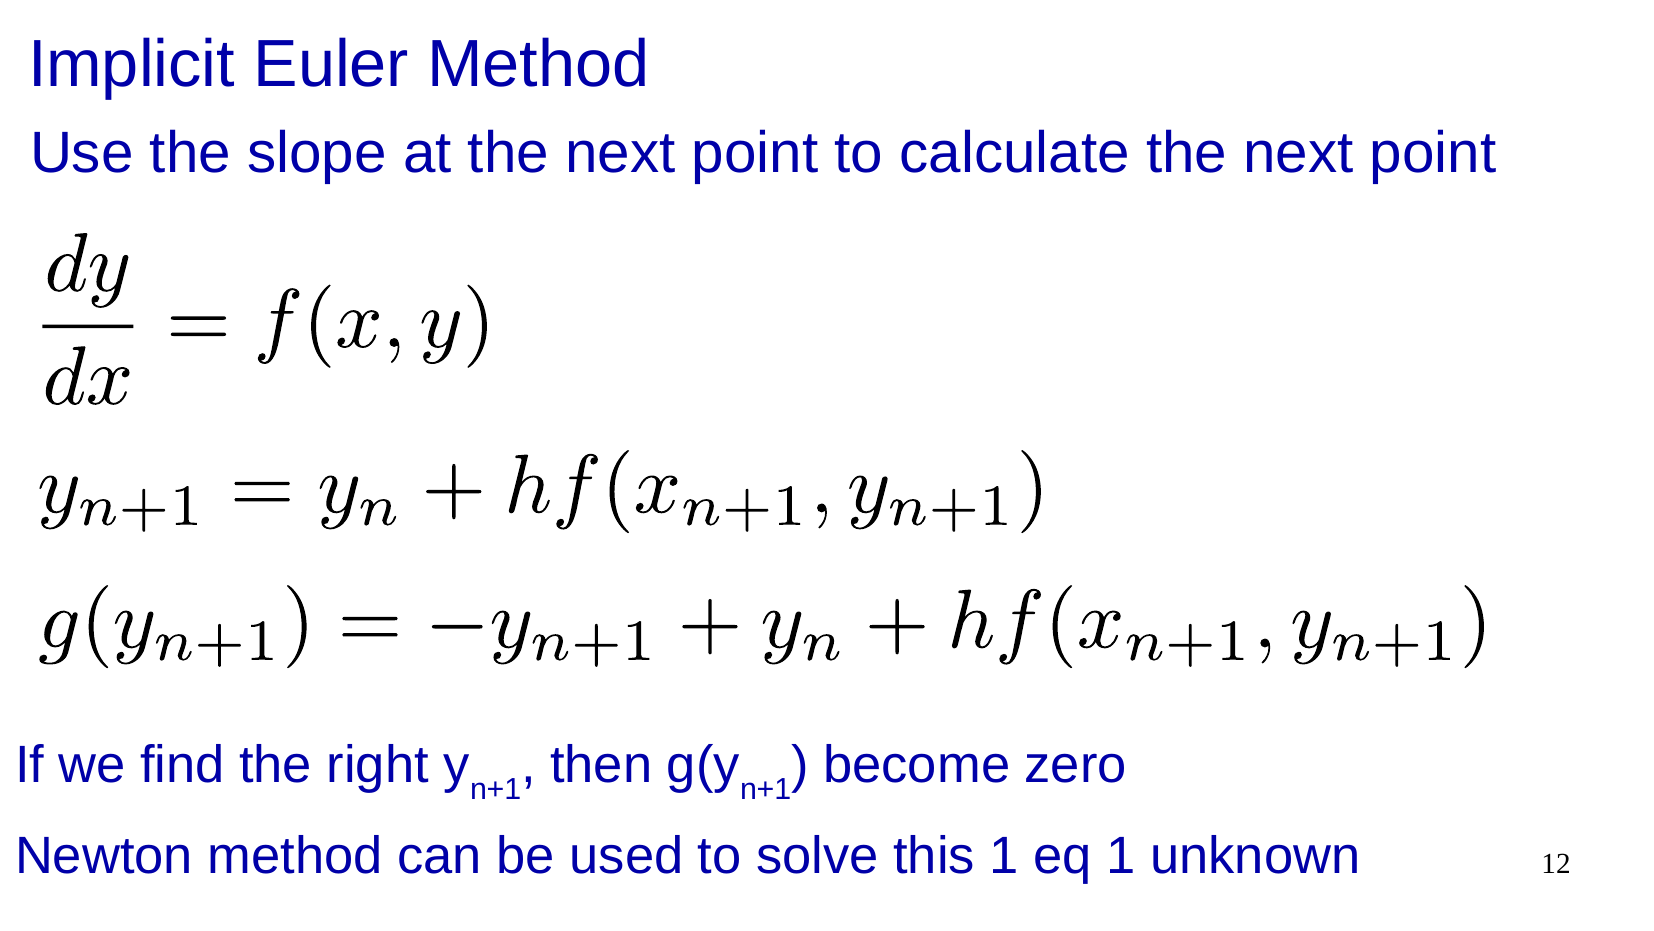

# Implicit Euler Method
Use the slope at the next point to calculate the next point
If we find the right yn+1, then g(yn+1) become zero
Newton method can be used to solve this 1 eq 1 unknown
12